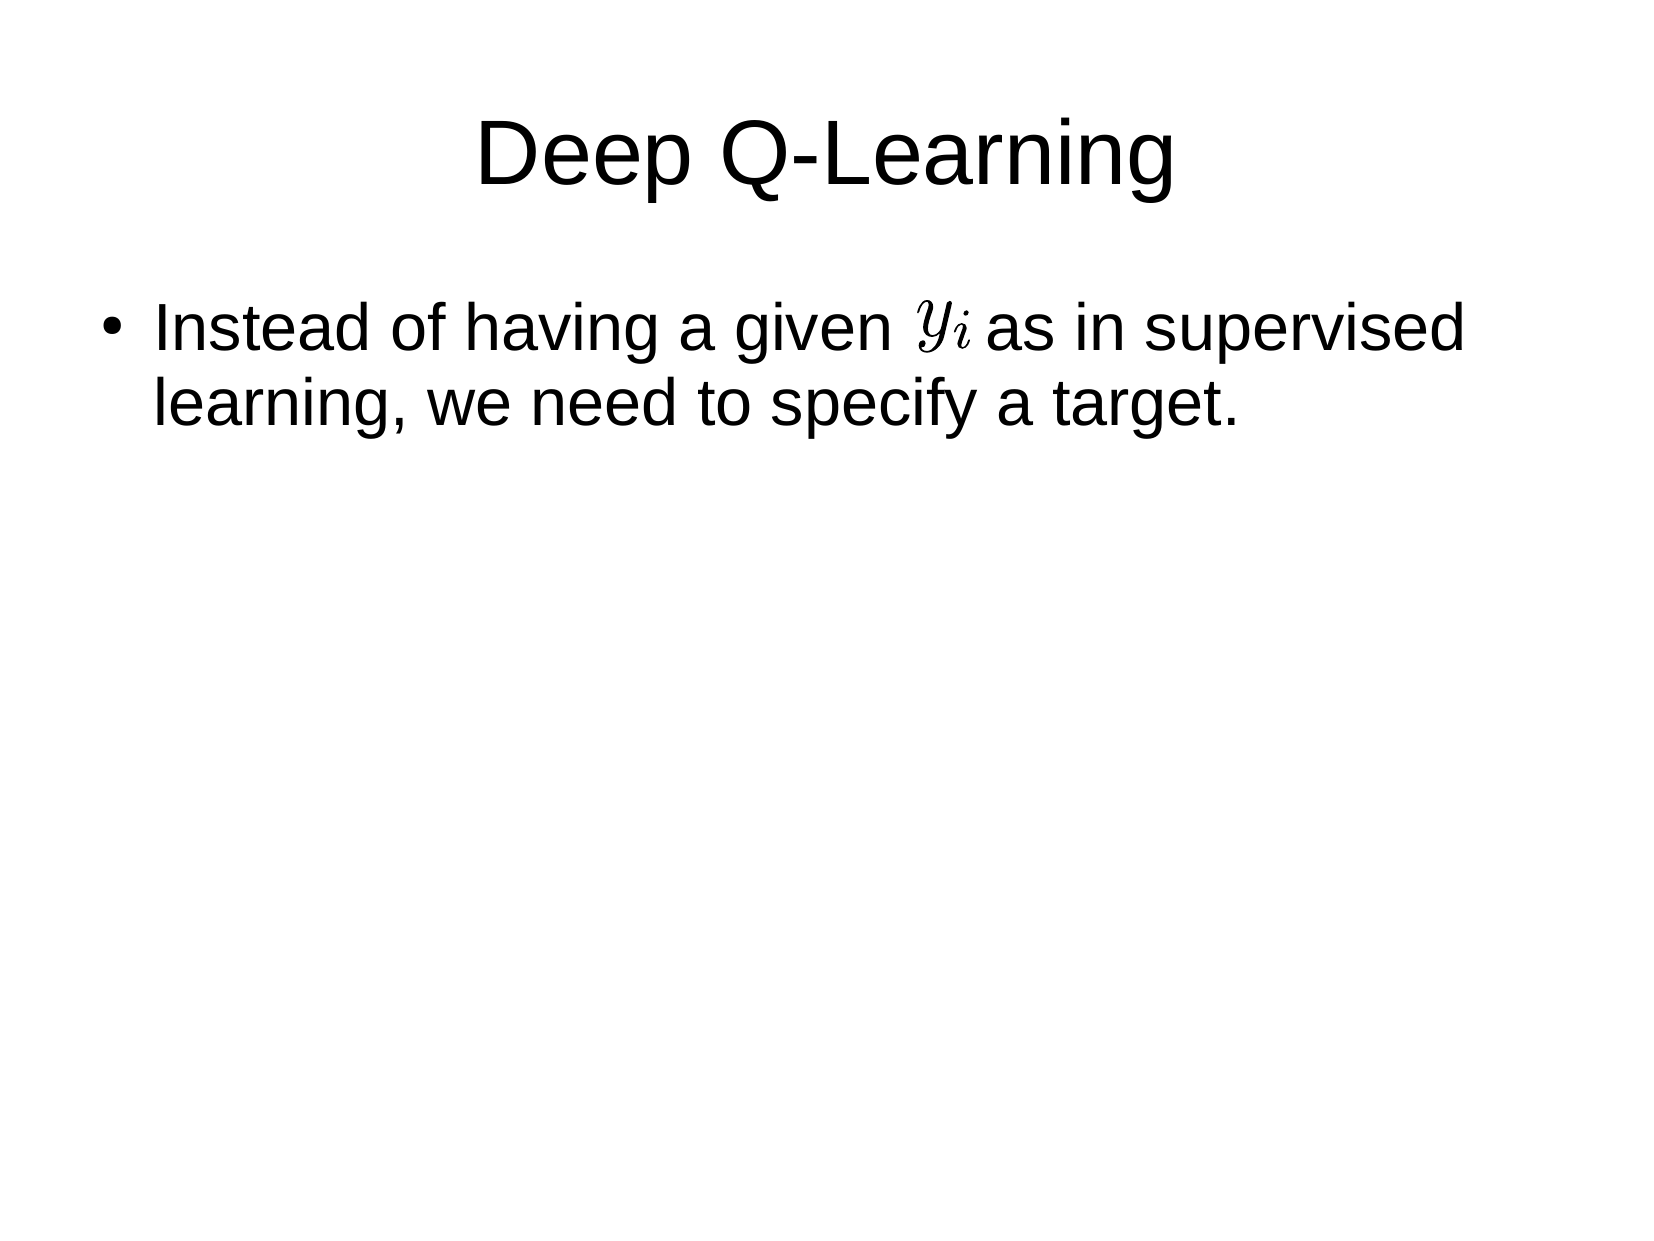

# Deep Q-Learning
Instead of having a given as in supervised learning, we need to specify a target.